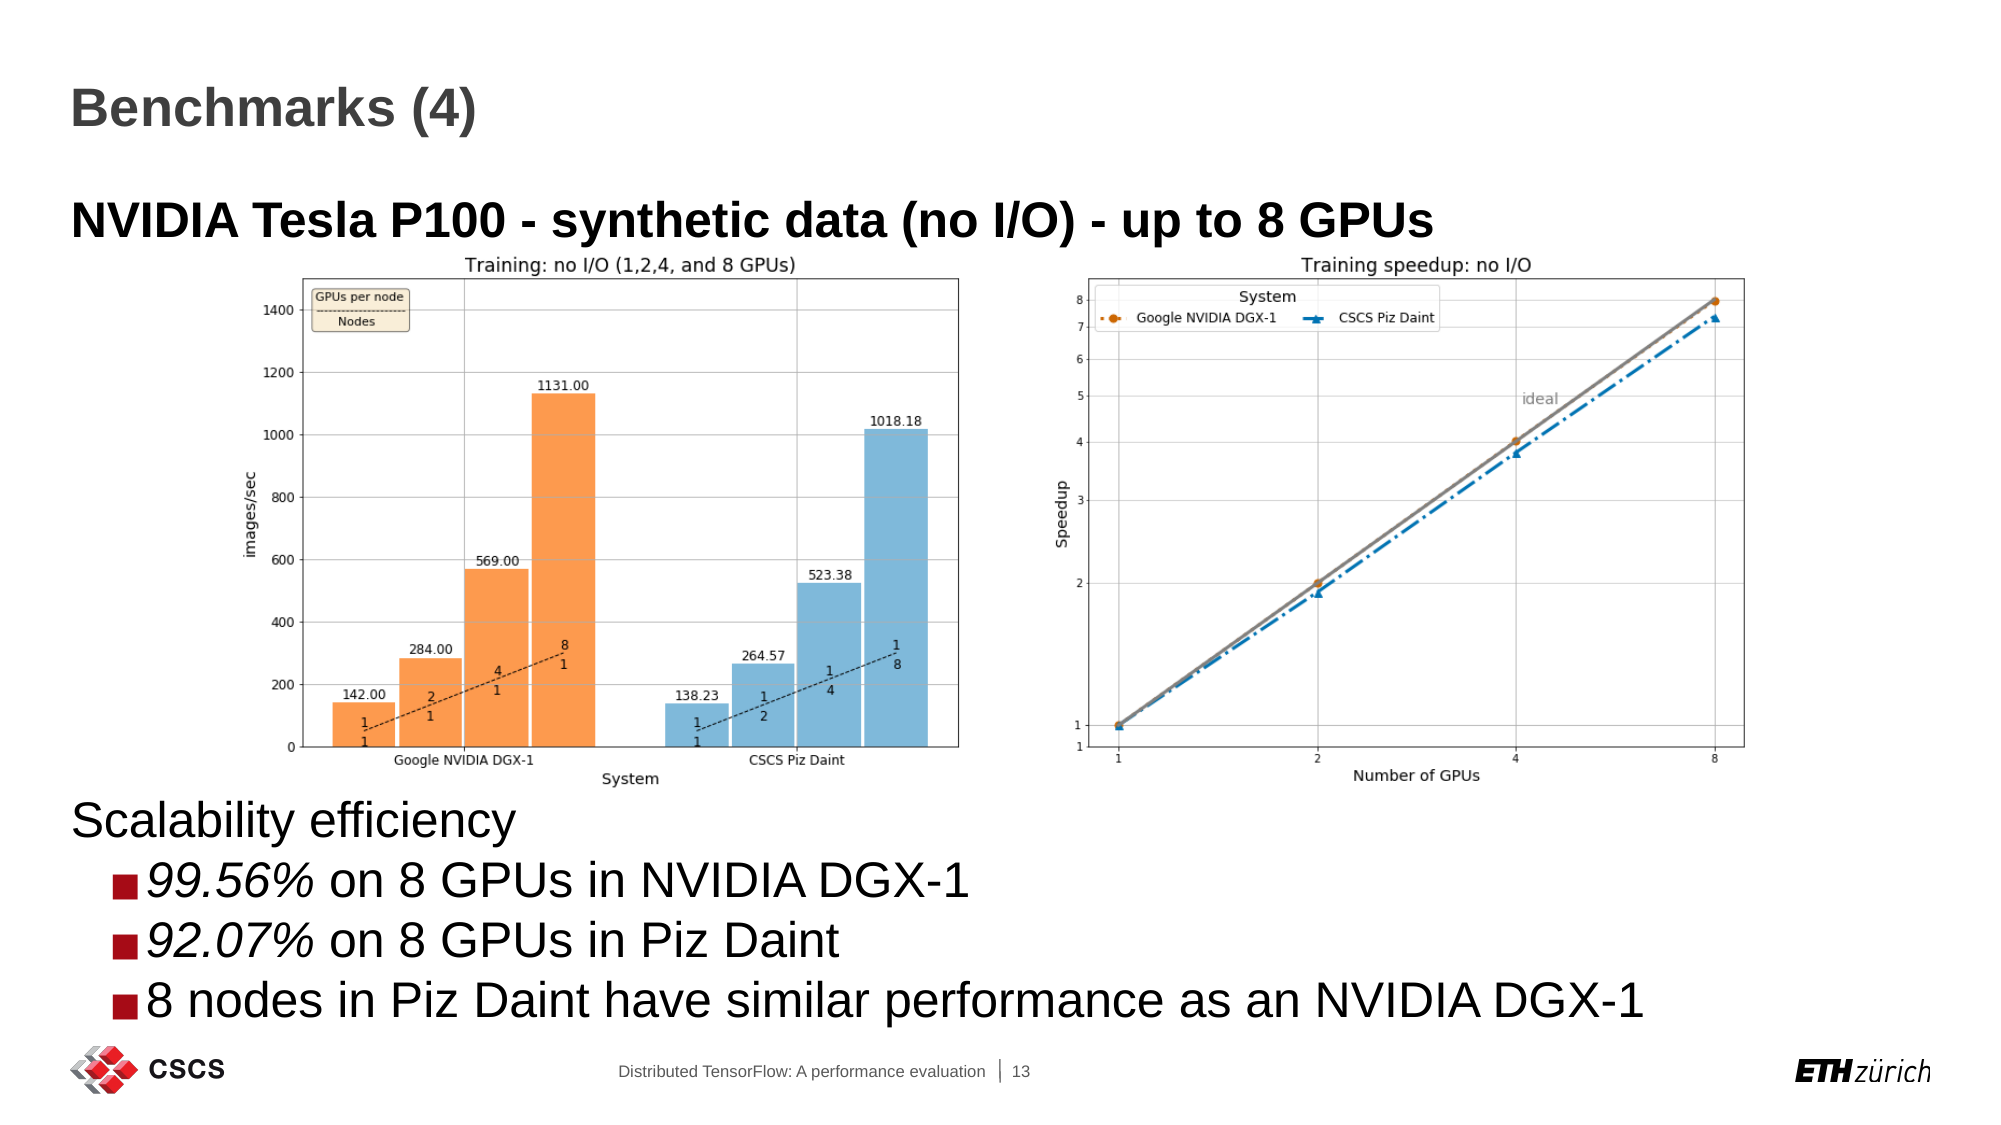

# Benchmarks (4)
NVIDIA Tesla P100 - synthetic data (no I/O) - up to 8 GPUs
Scalability efficiency
99.56% on 8 GPUs in NVIDIA DGX-1
92.07% on 8 GPUs in Piz Daint
8 nodes in Piz Daint have similar performance as an NVIDIA DGX-1
Distributed TensorFlow: A performance evaluation